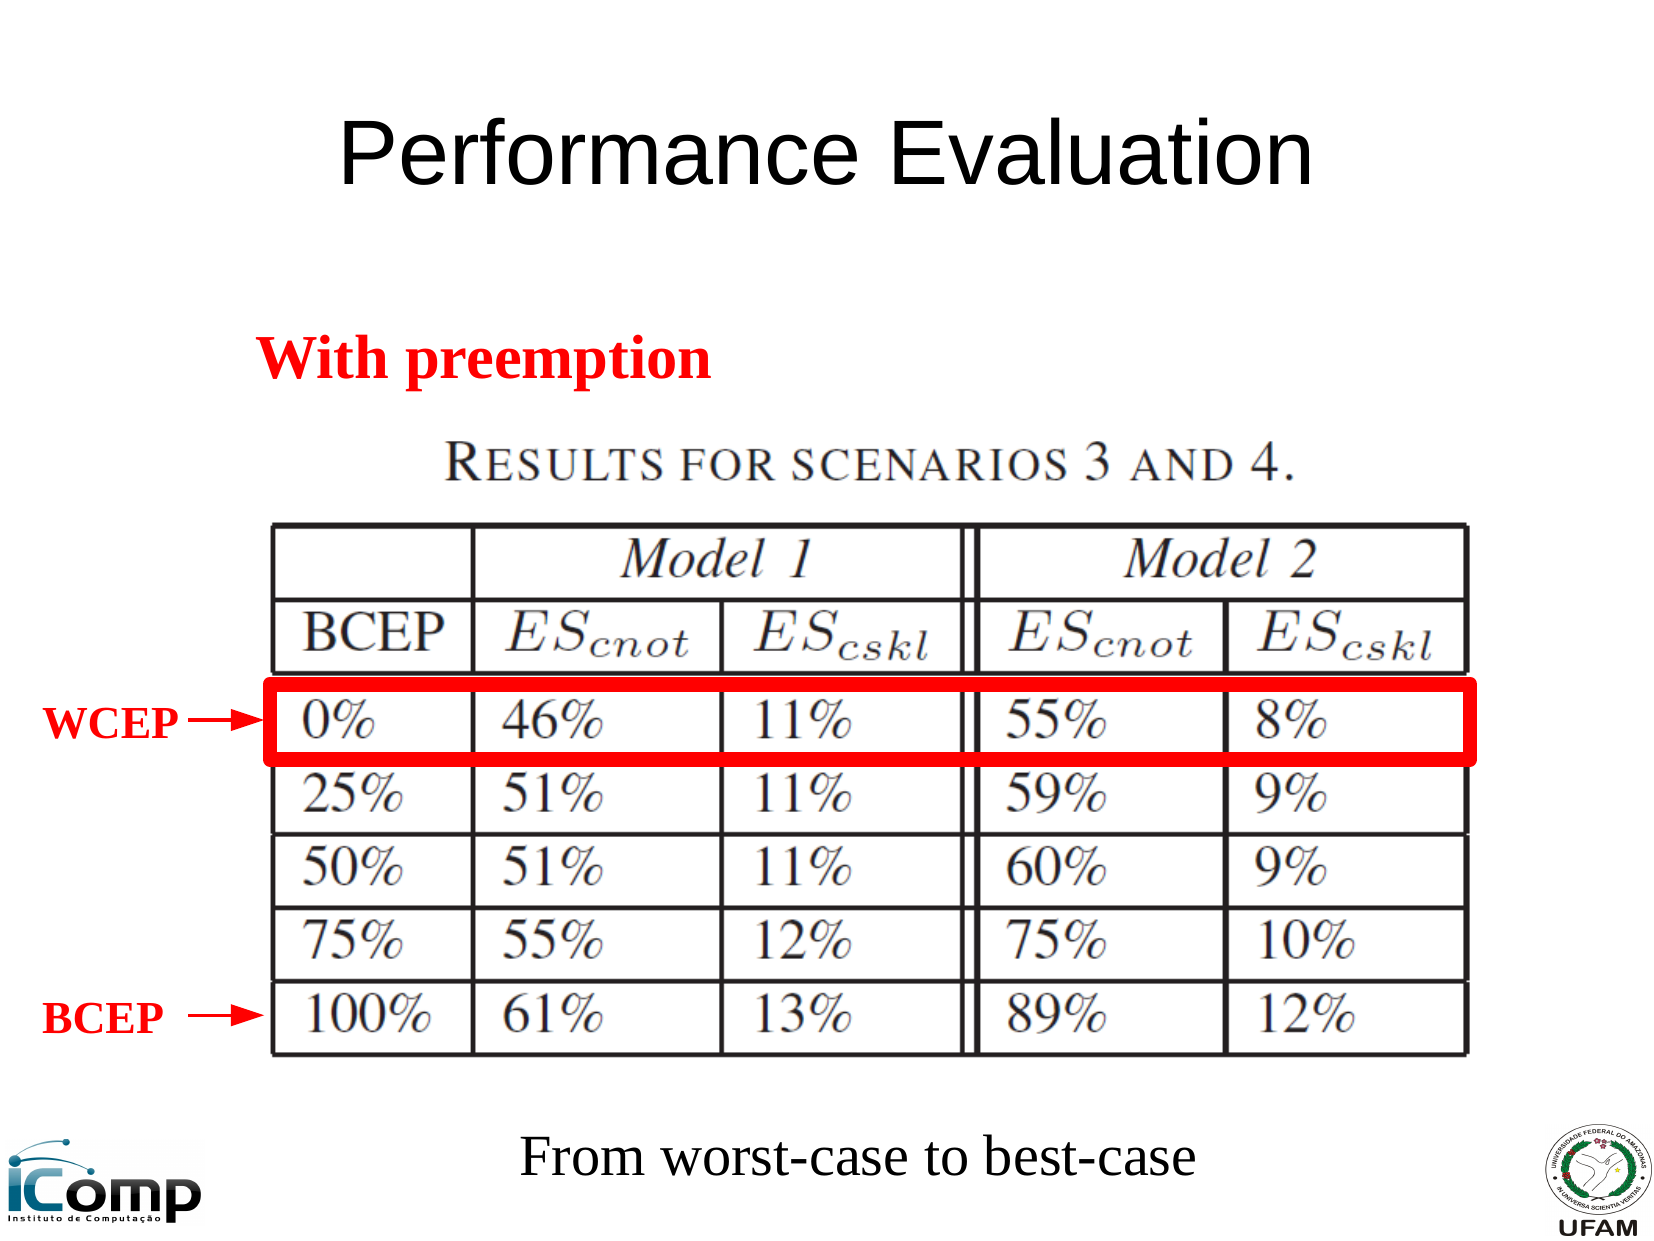

# Performance Evaluation
With preemption
WCEP
BCEP
From worst-case to best-case